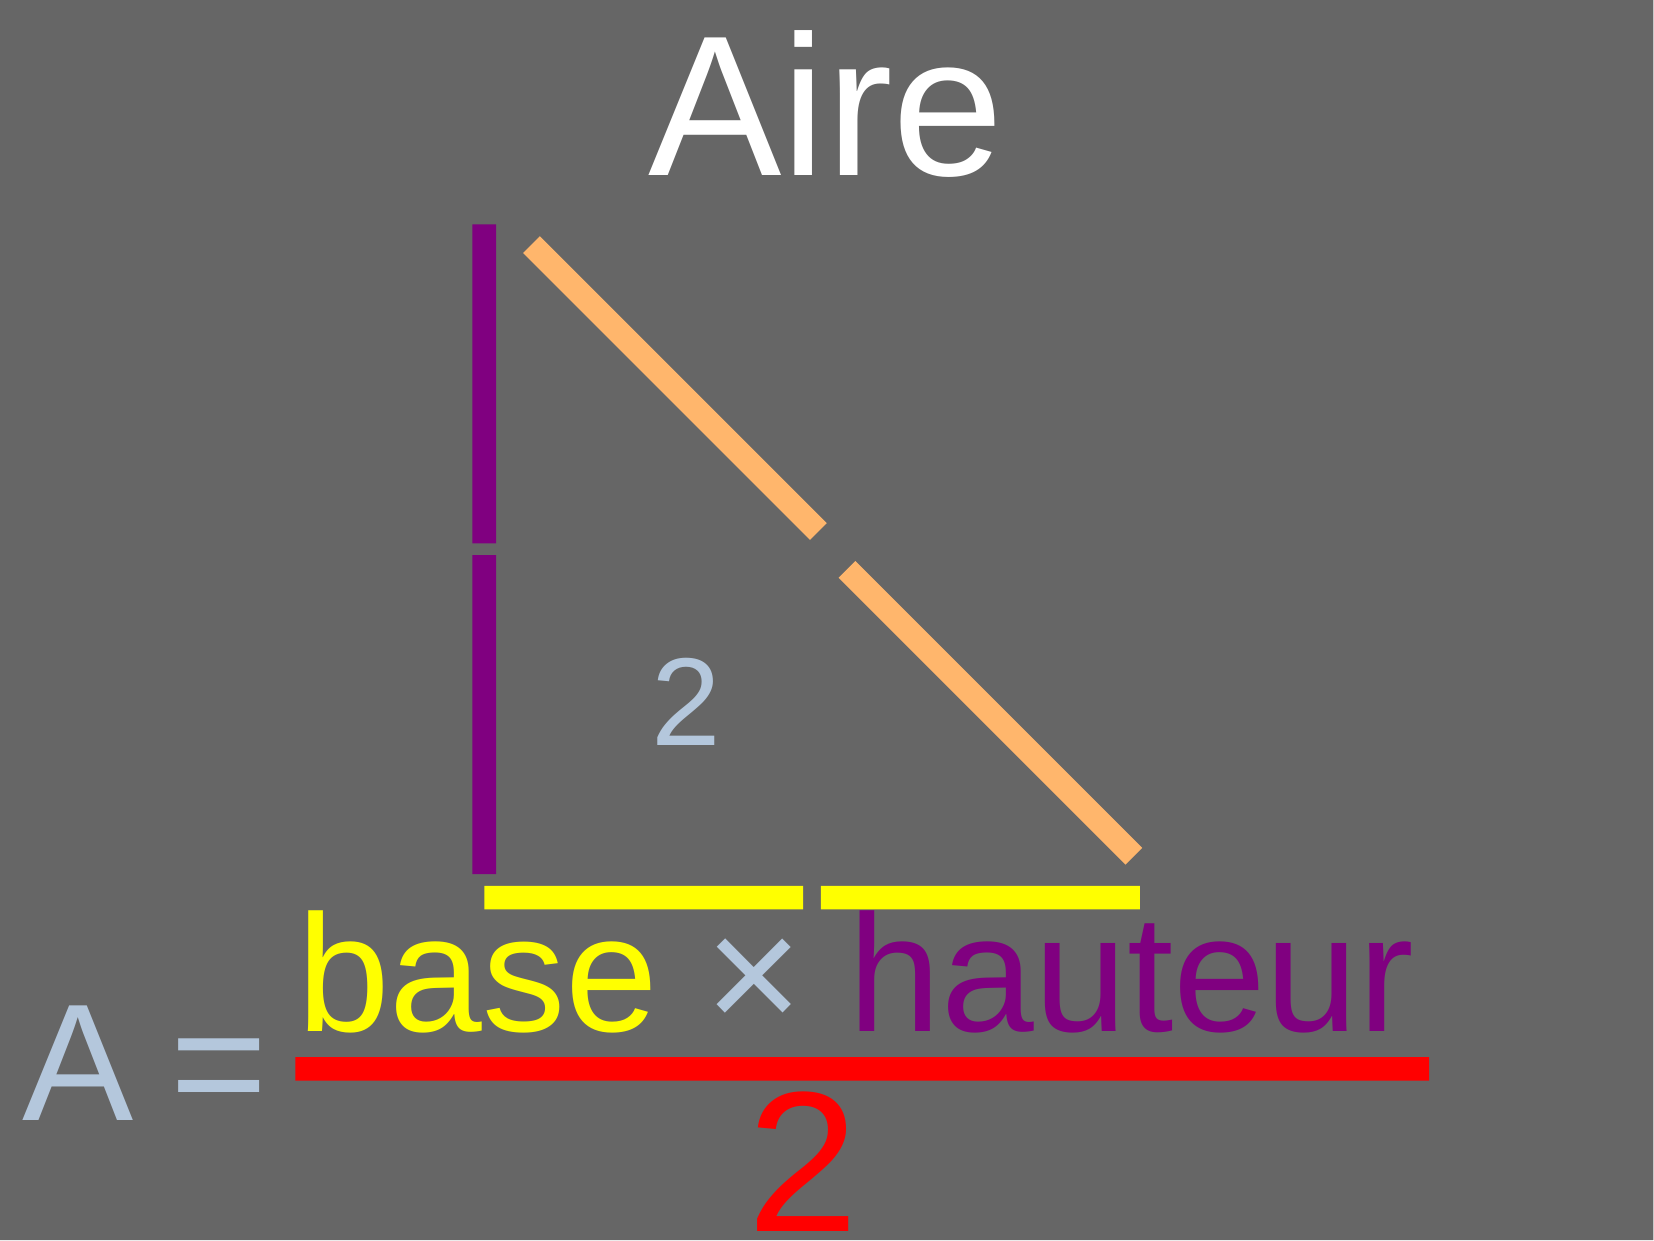

# Aire
2
 base × hauteur
A =
2